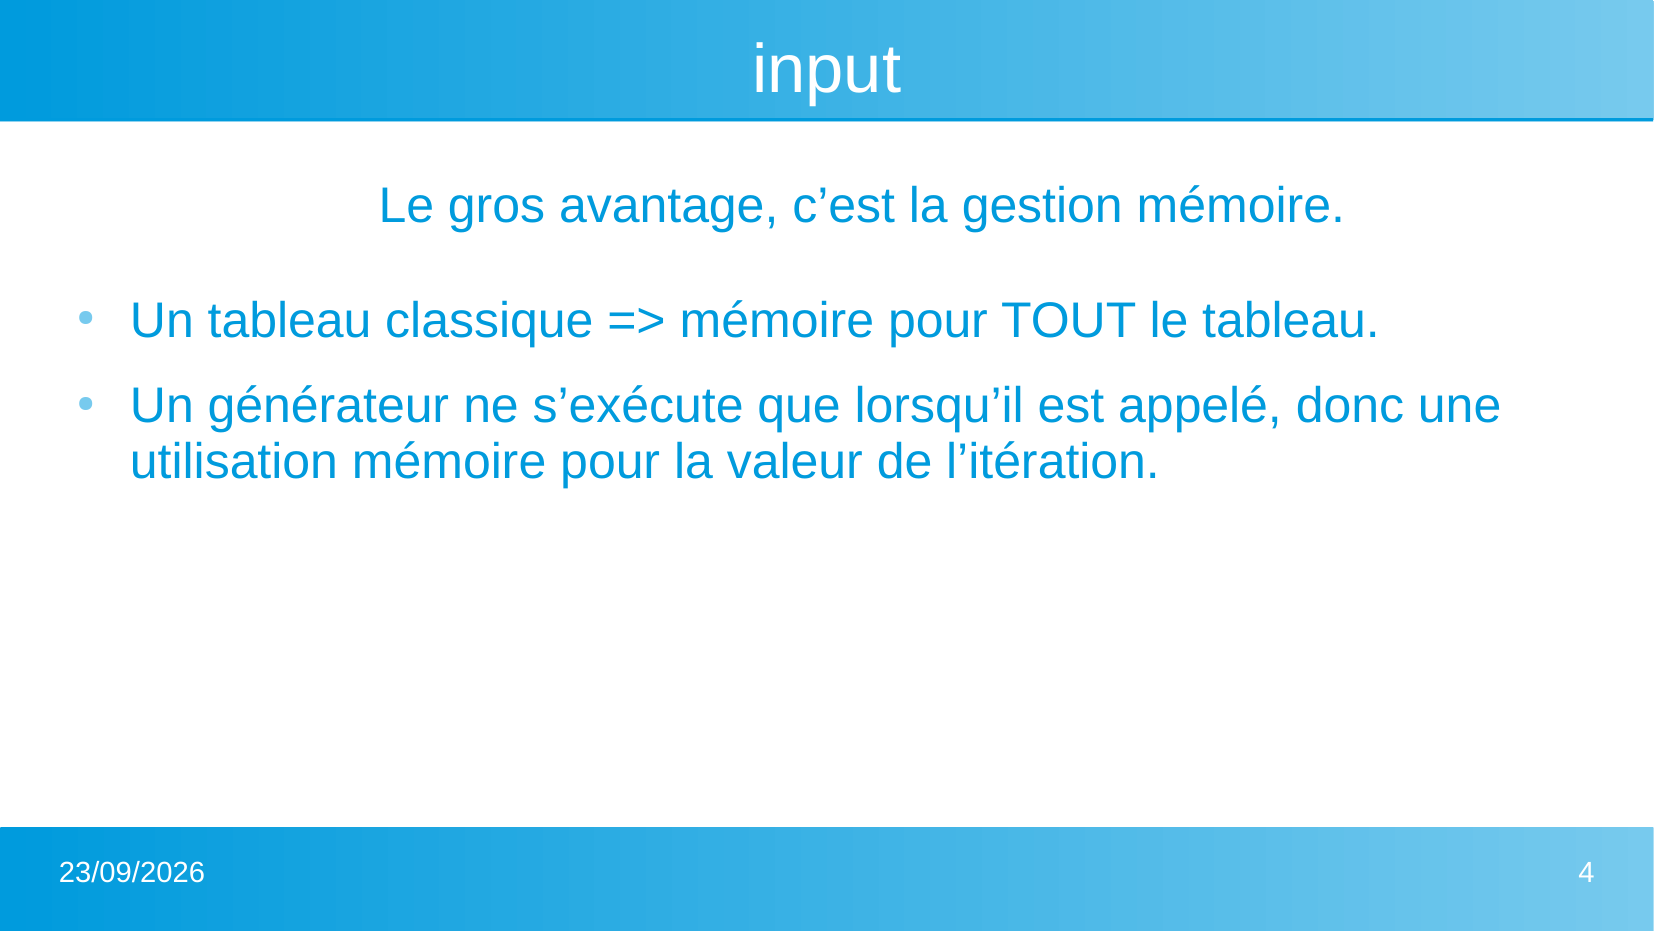

# input
Le gros avantage, c’est la gestion mémoire.
Un tableau classique => mémoire pour TOUT le tableau.
Un générateur ne s’exécute que lorsqu’il est appelé, donc une utilisation mémoire pour la valeur de l’itération.
4